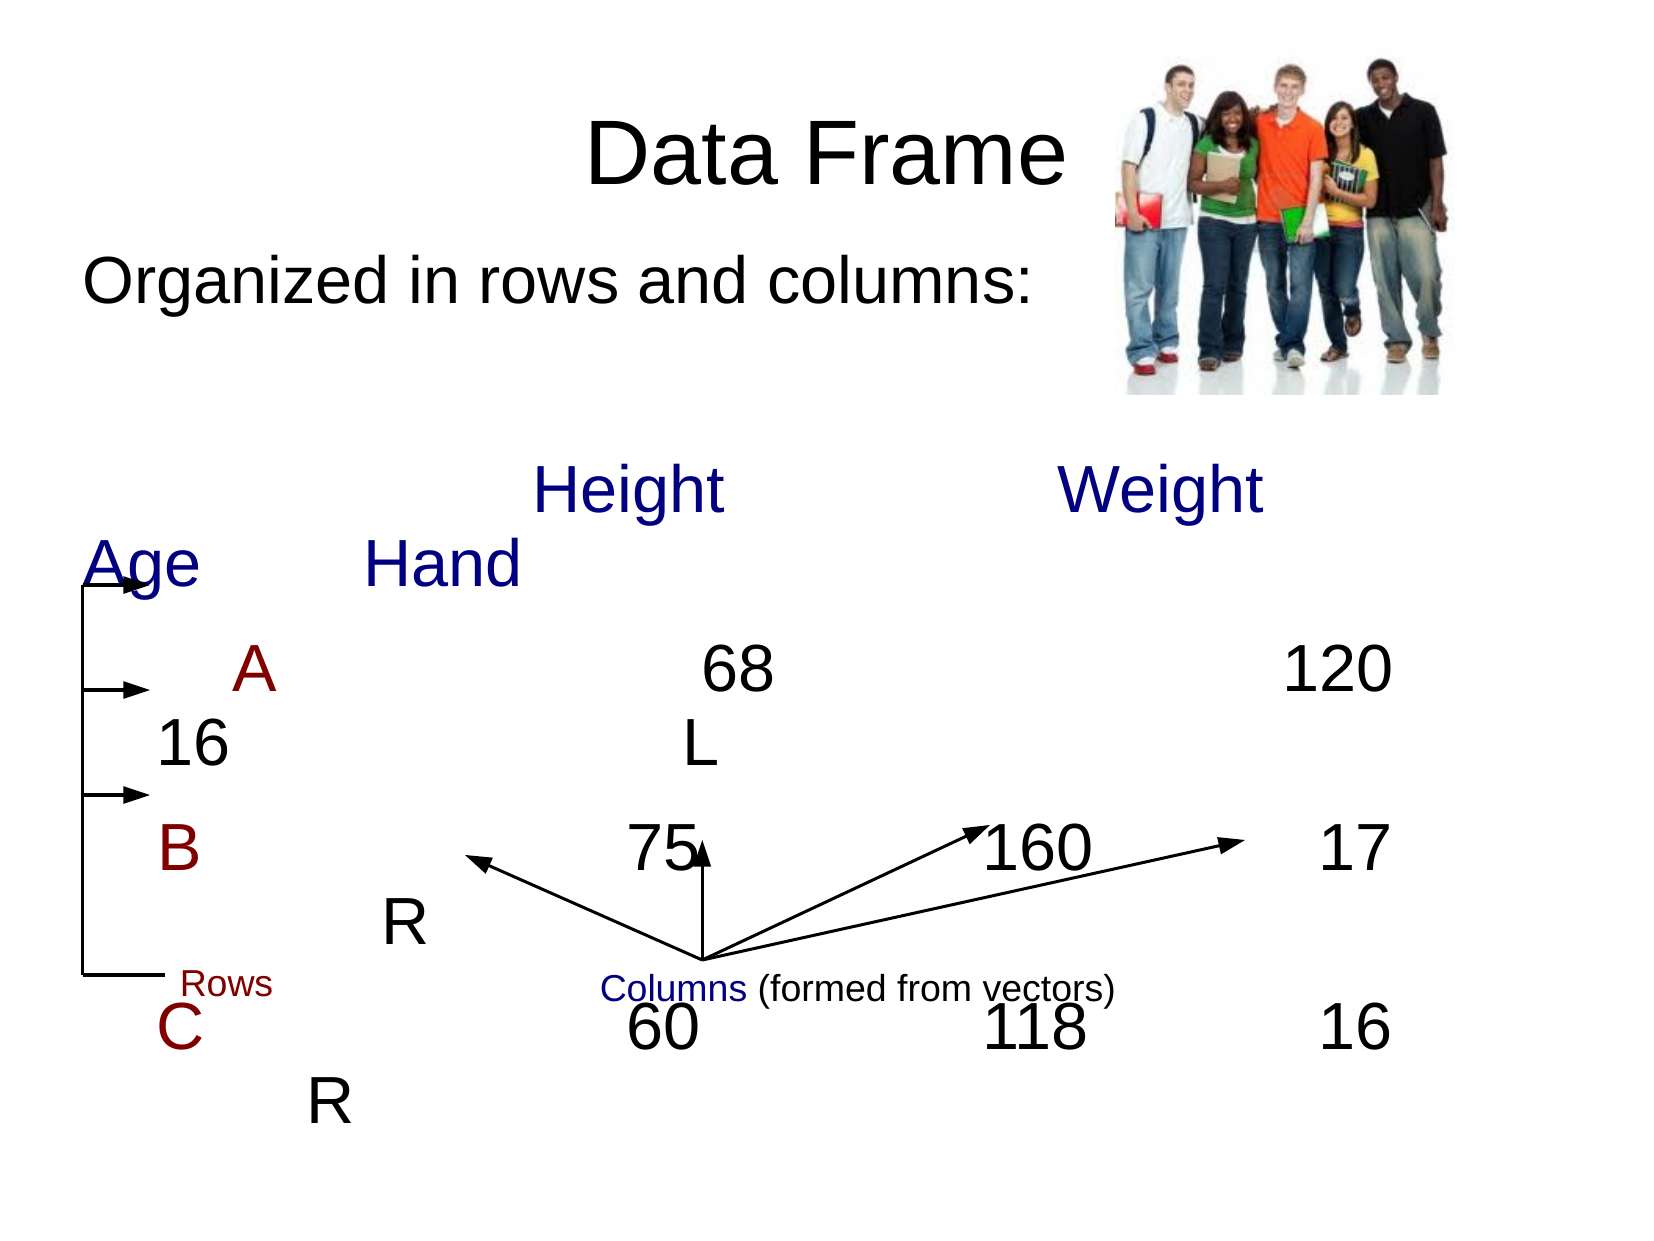

# Data Frame
Organized in rows and columns:
 			 		 	Height			 		Weight			 	Age		 Hand
 		A			 		 	 68 			 			 	120	 	 16					 		L
 	B		 		 		 75		 	 	160	 	 17				 	 R
 C		 		 		 60		 	 	118	 	 16			 	 R
Rows
Columns (formed from vectors)